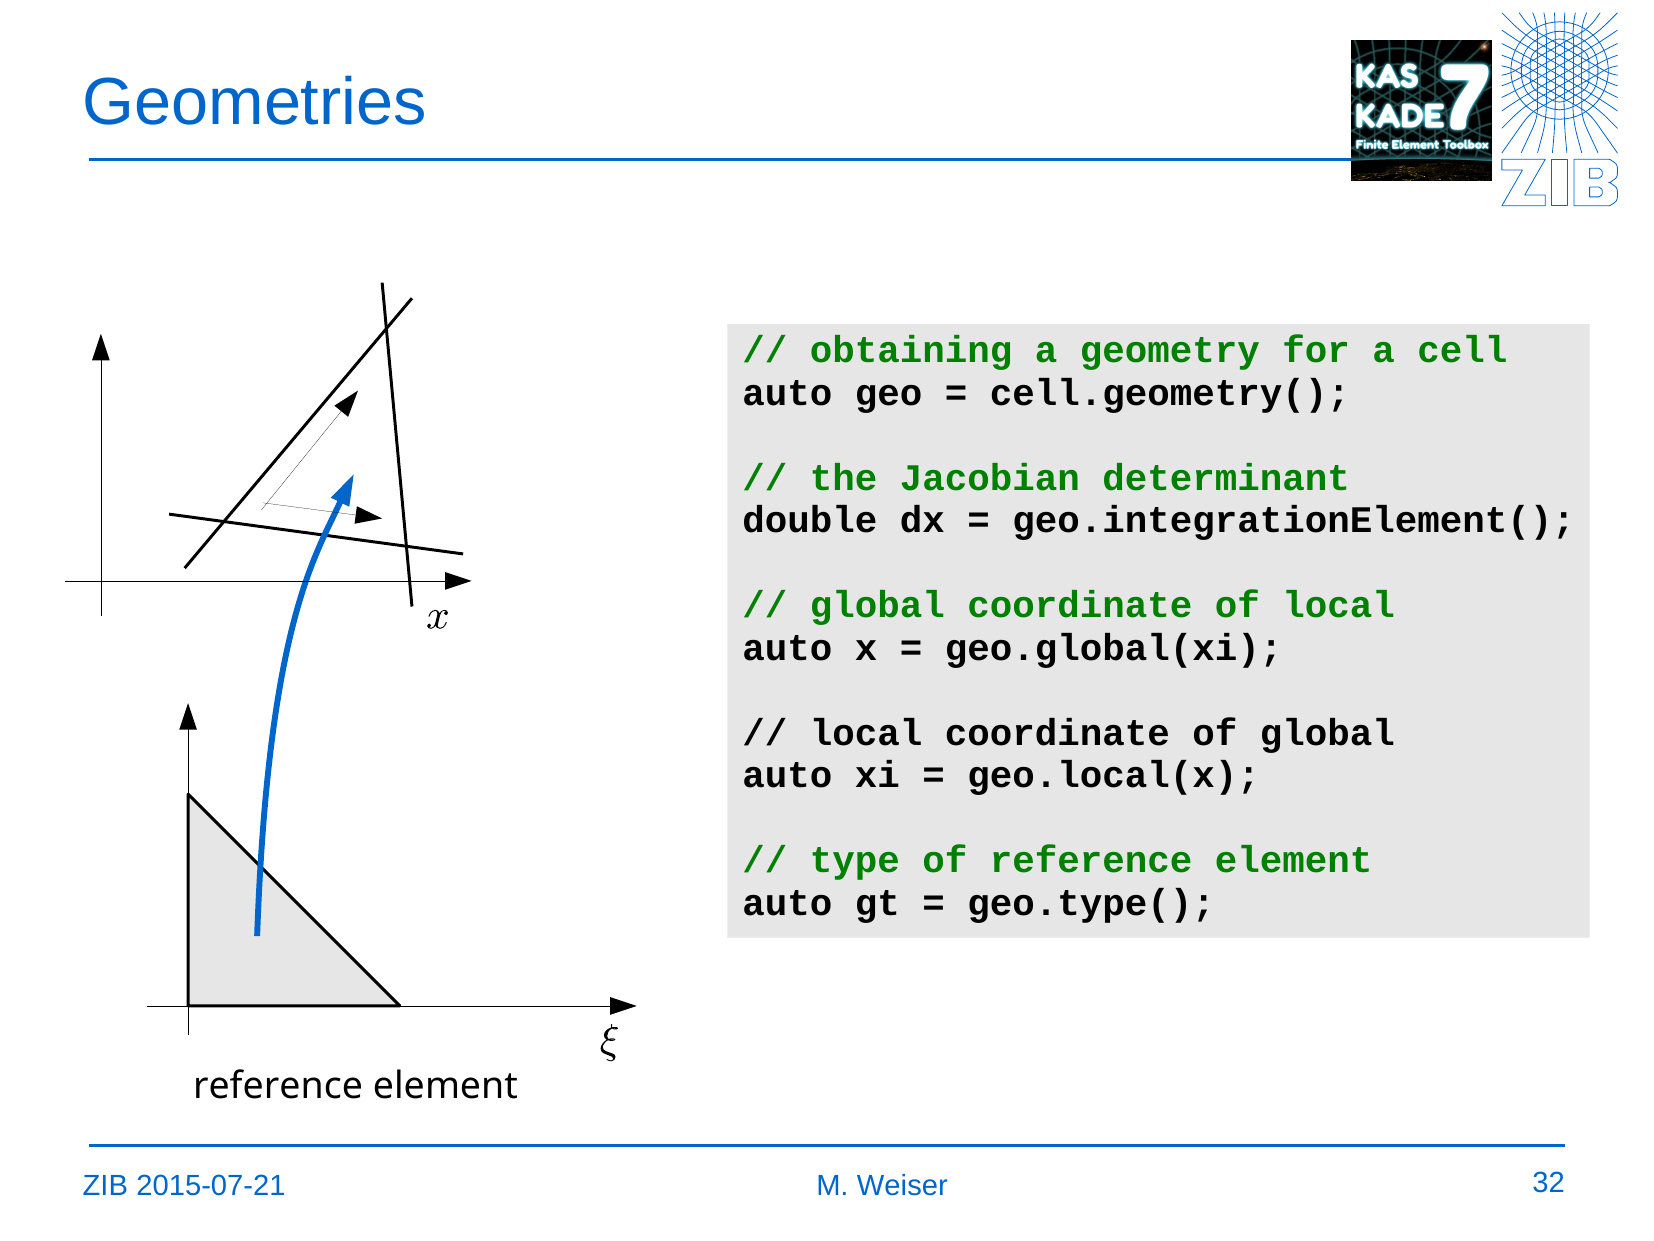

# Geometries
// obtaining a geometry for a cell
auto geo = cell.geometry();
// the Jacobian determinant
double dx = geo.integrationElement();
// global coordinate of local
auto x = geo.global(xi);
// local coordinate of global
auto xi = geo.local(x);
// type of reference element
auto gt = geo.type();
reference element
32
ZIB 2015-07-21
M. Weiser